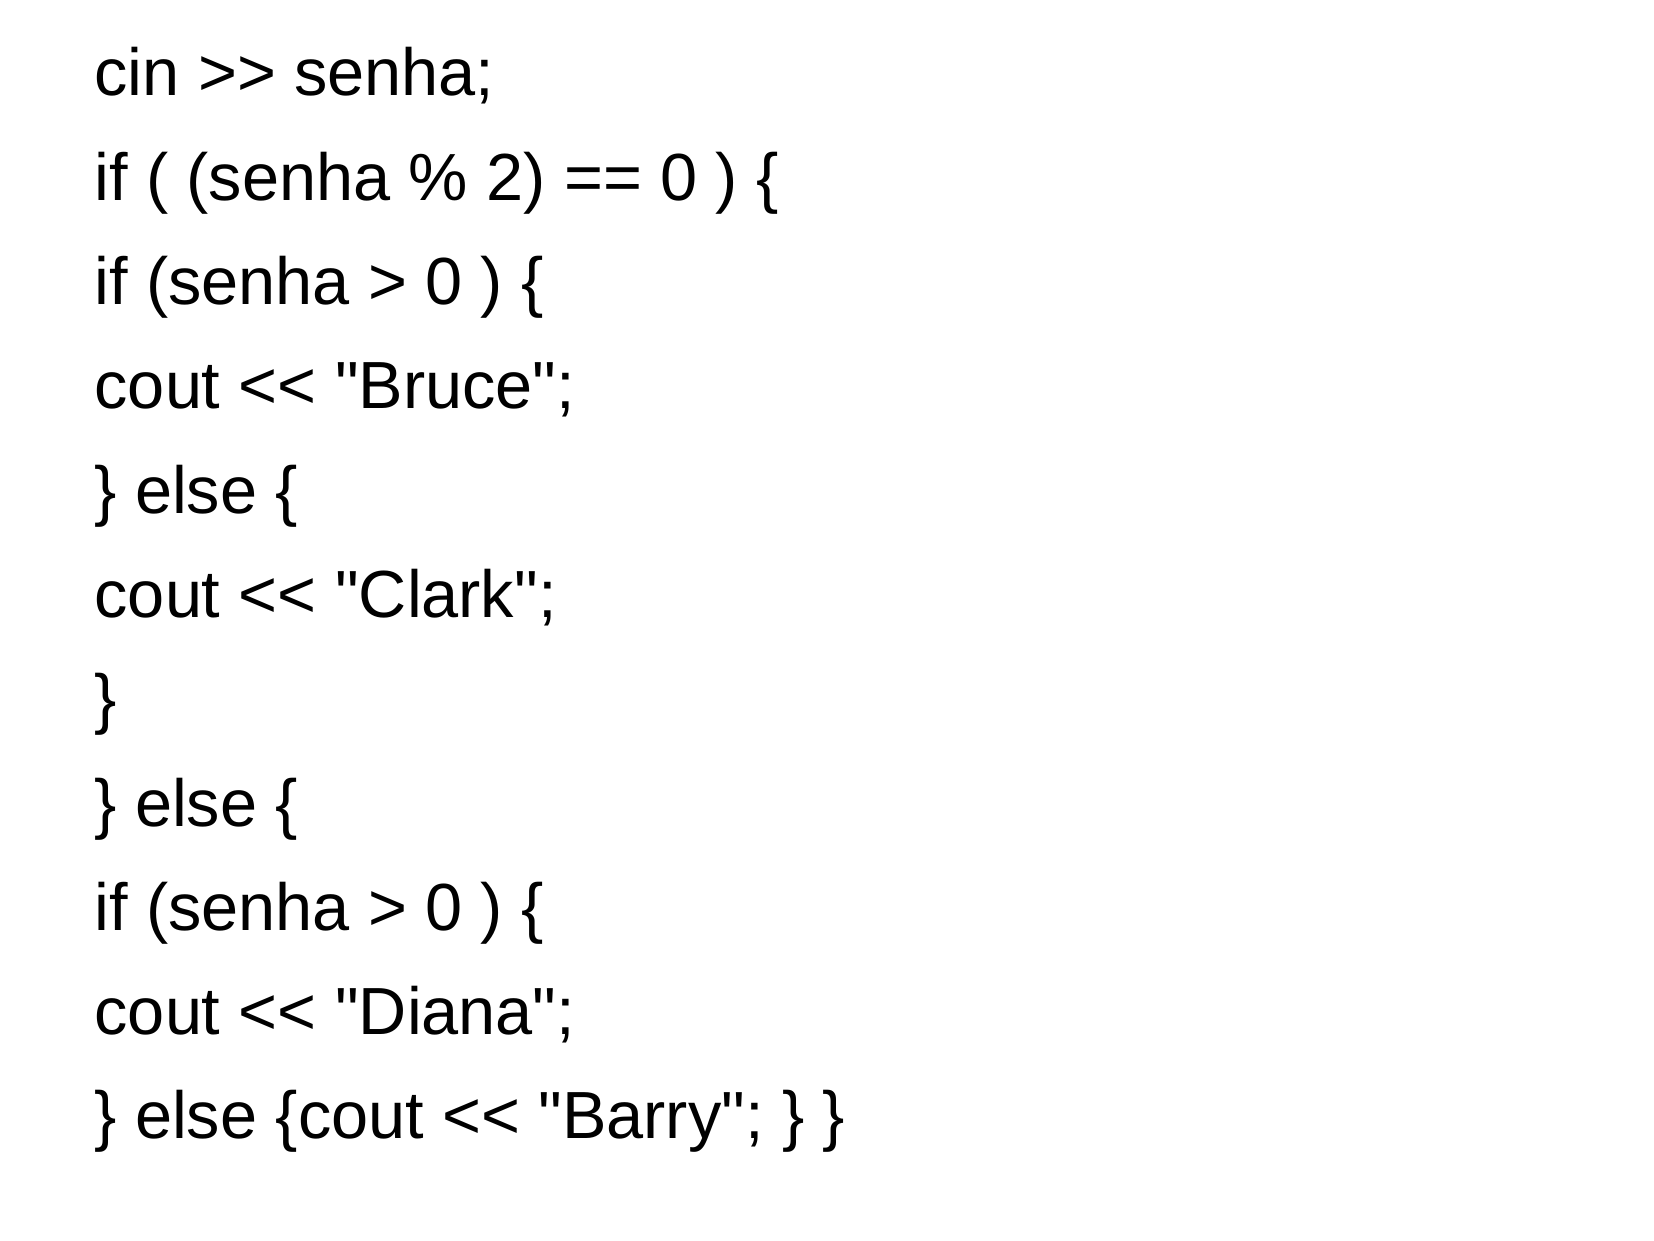

# cin >> senha;
if ( (senha % 2) == 0 ) {
if (senha > 0 ) {
cout << "Bruce";
} else {
cout << "Clark";
}
} else {
if (senha > 0 ) {
cout << "Diana";
} else {cout << "Barry"; } }